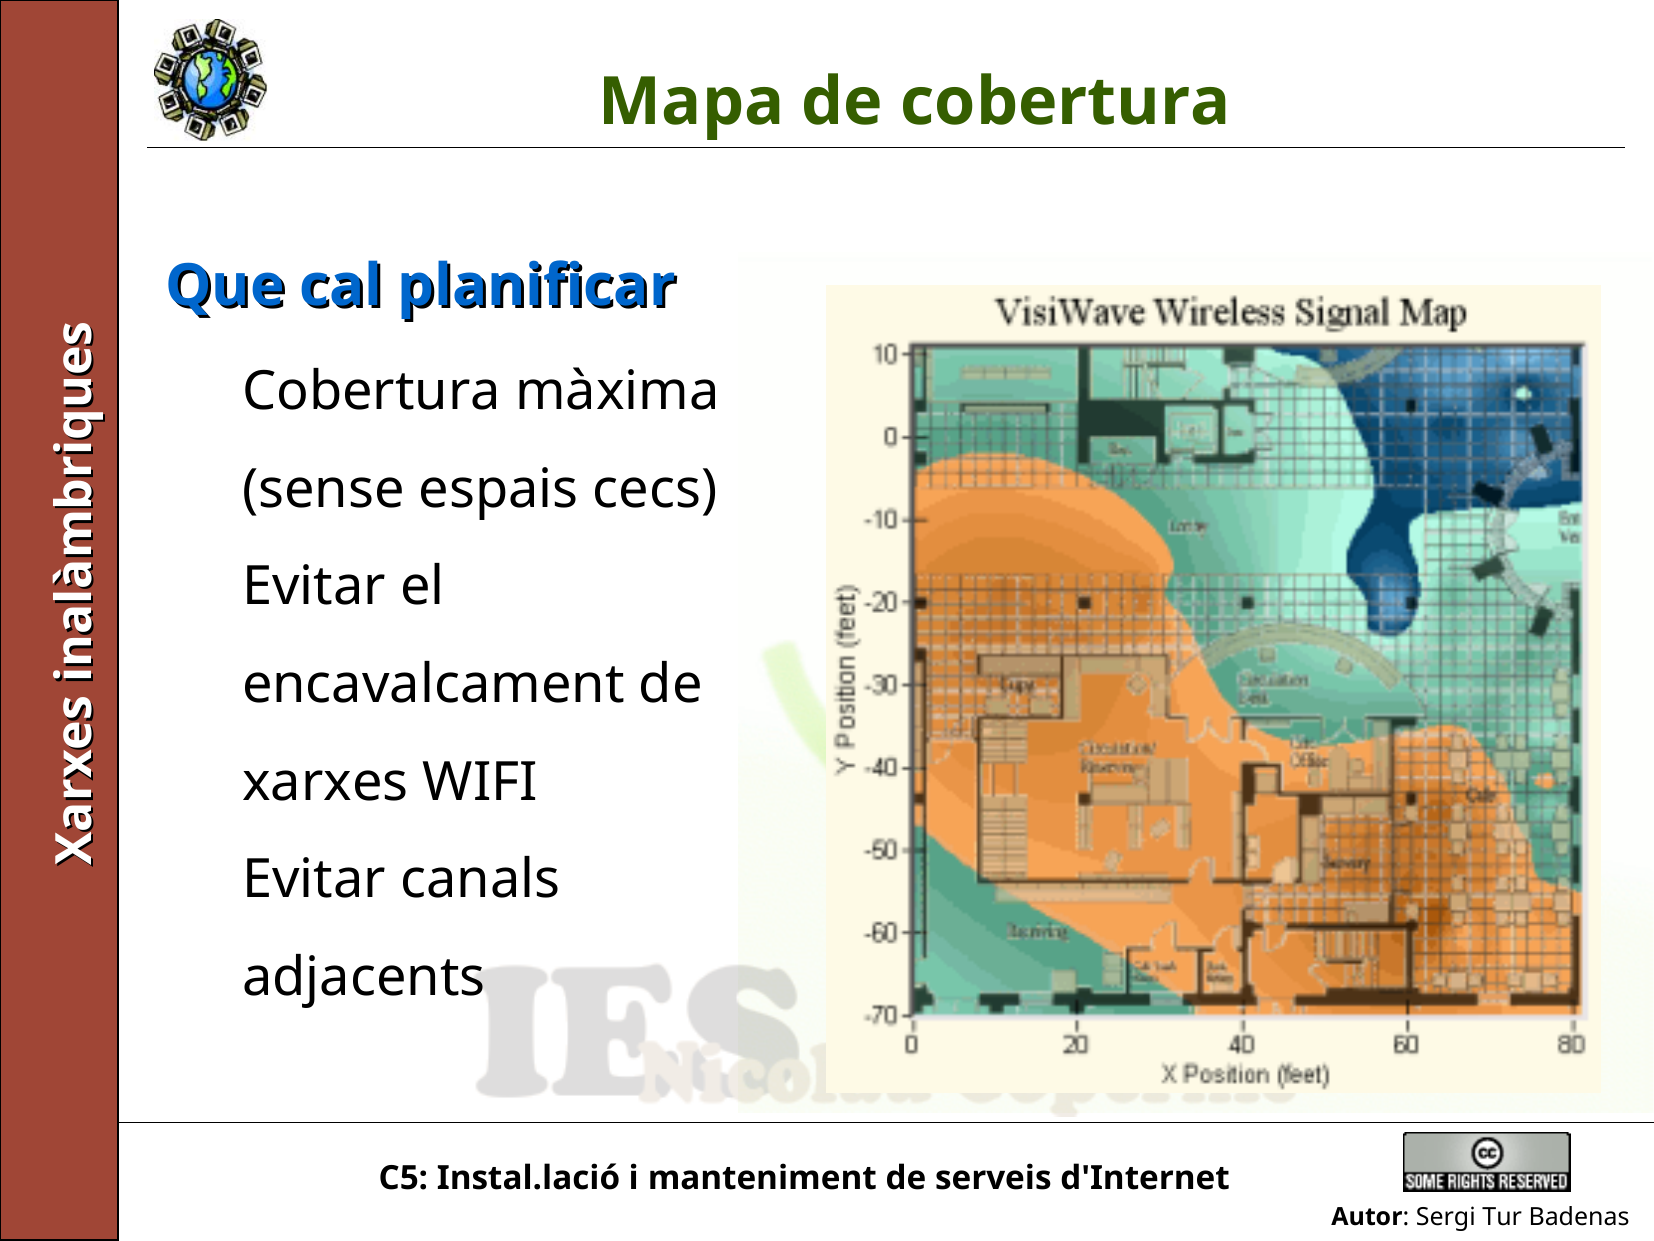

# Mapa de cobertura
Que cal planificar
Cobertura màxima
(sense espais cecs)
Evitar el
encavalcament de
xarxes WIFI
Evitar canals
adjacents